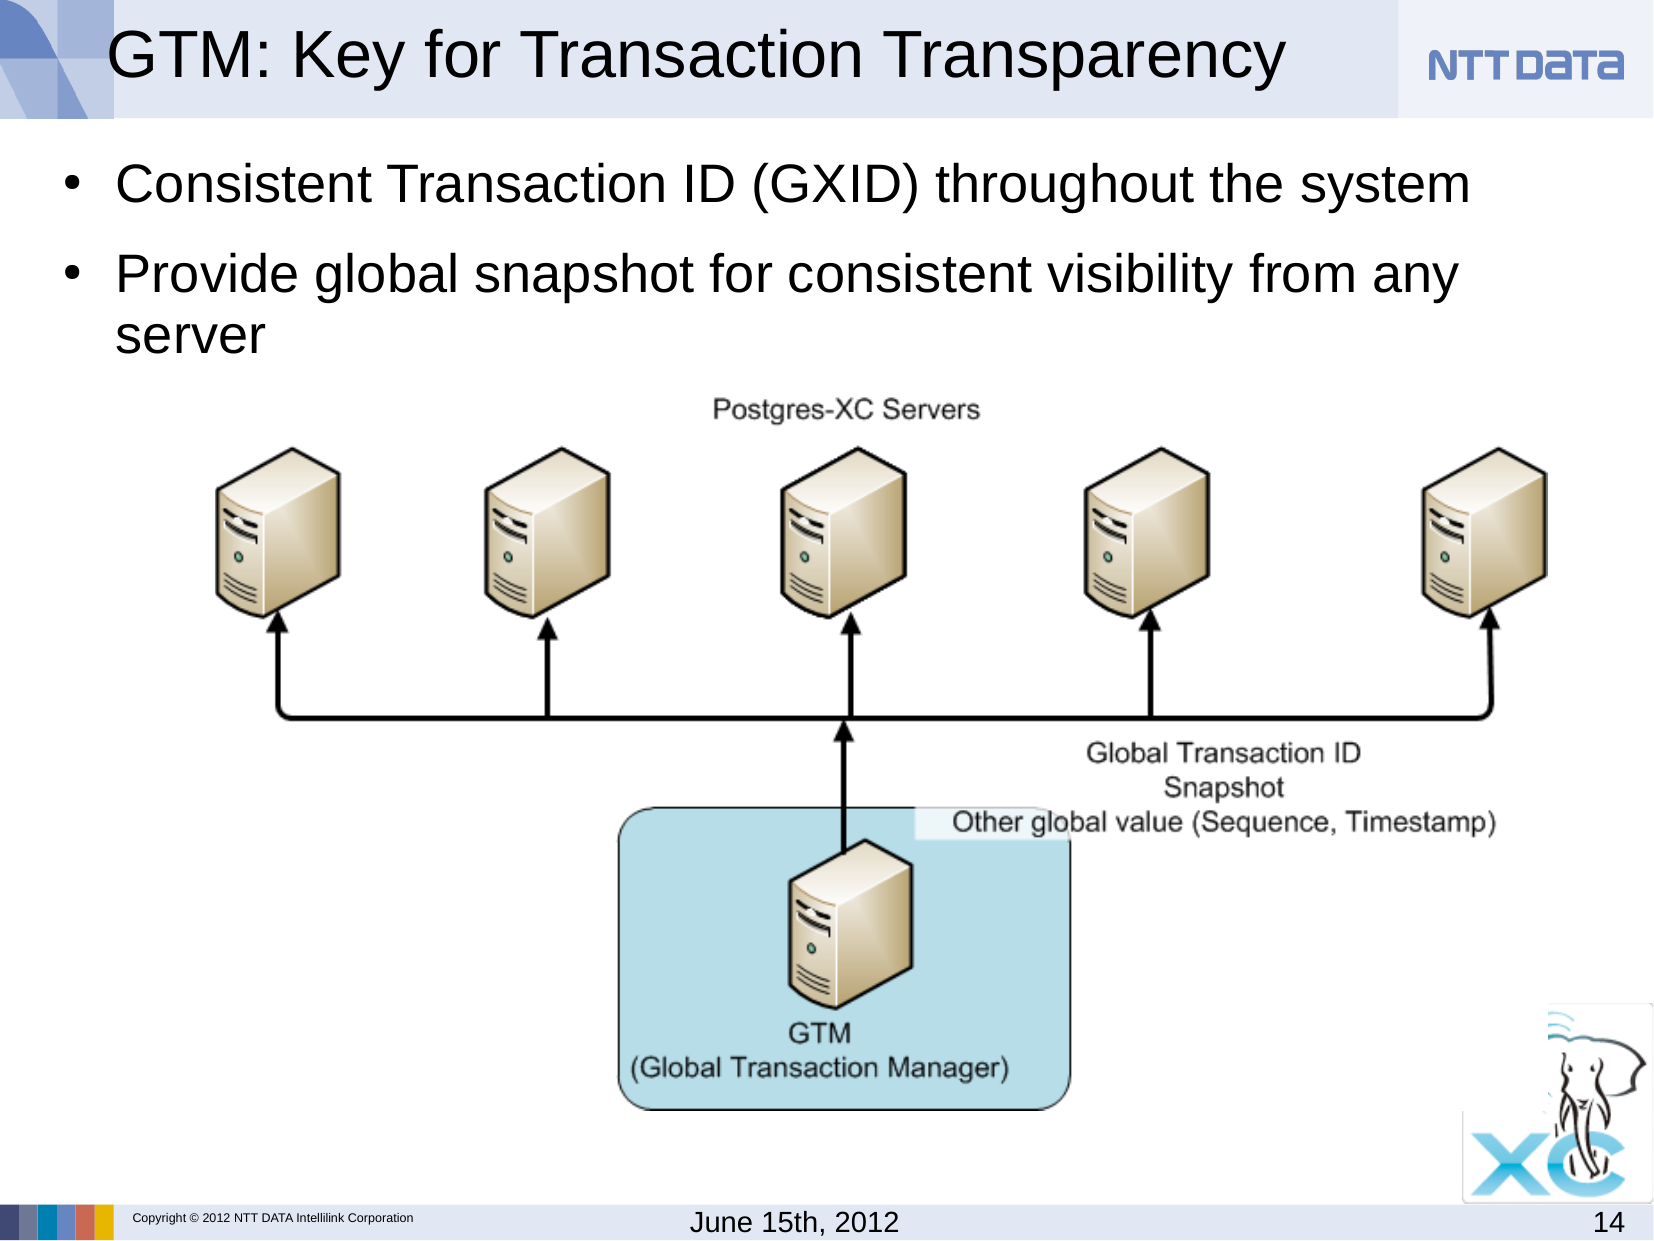

# GTM: Key for Transaction Transparency
Consistent Transaction ID (GXID) throughout the system
Provide global snapshot for consistent visibility from any server
June 15th, 2012
14